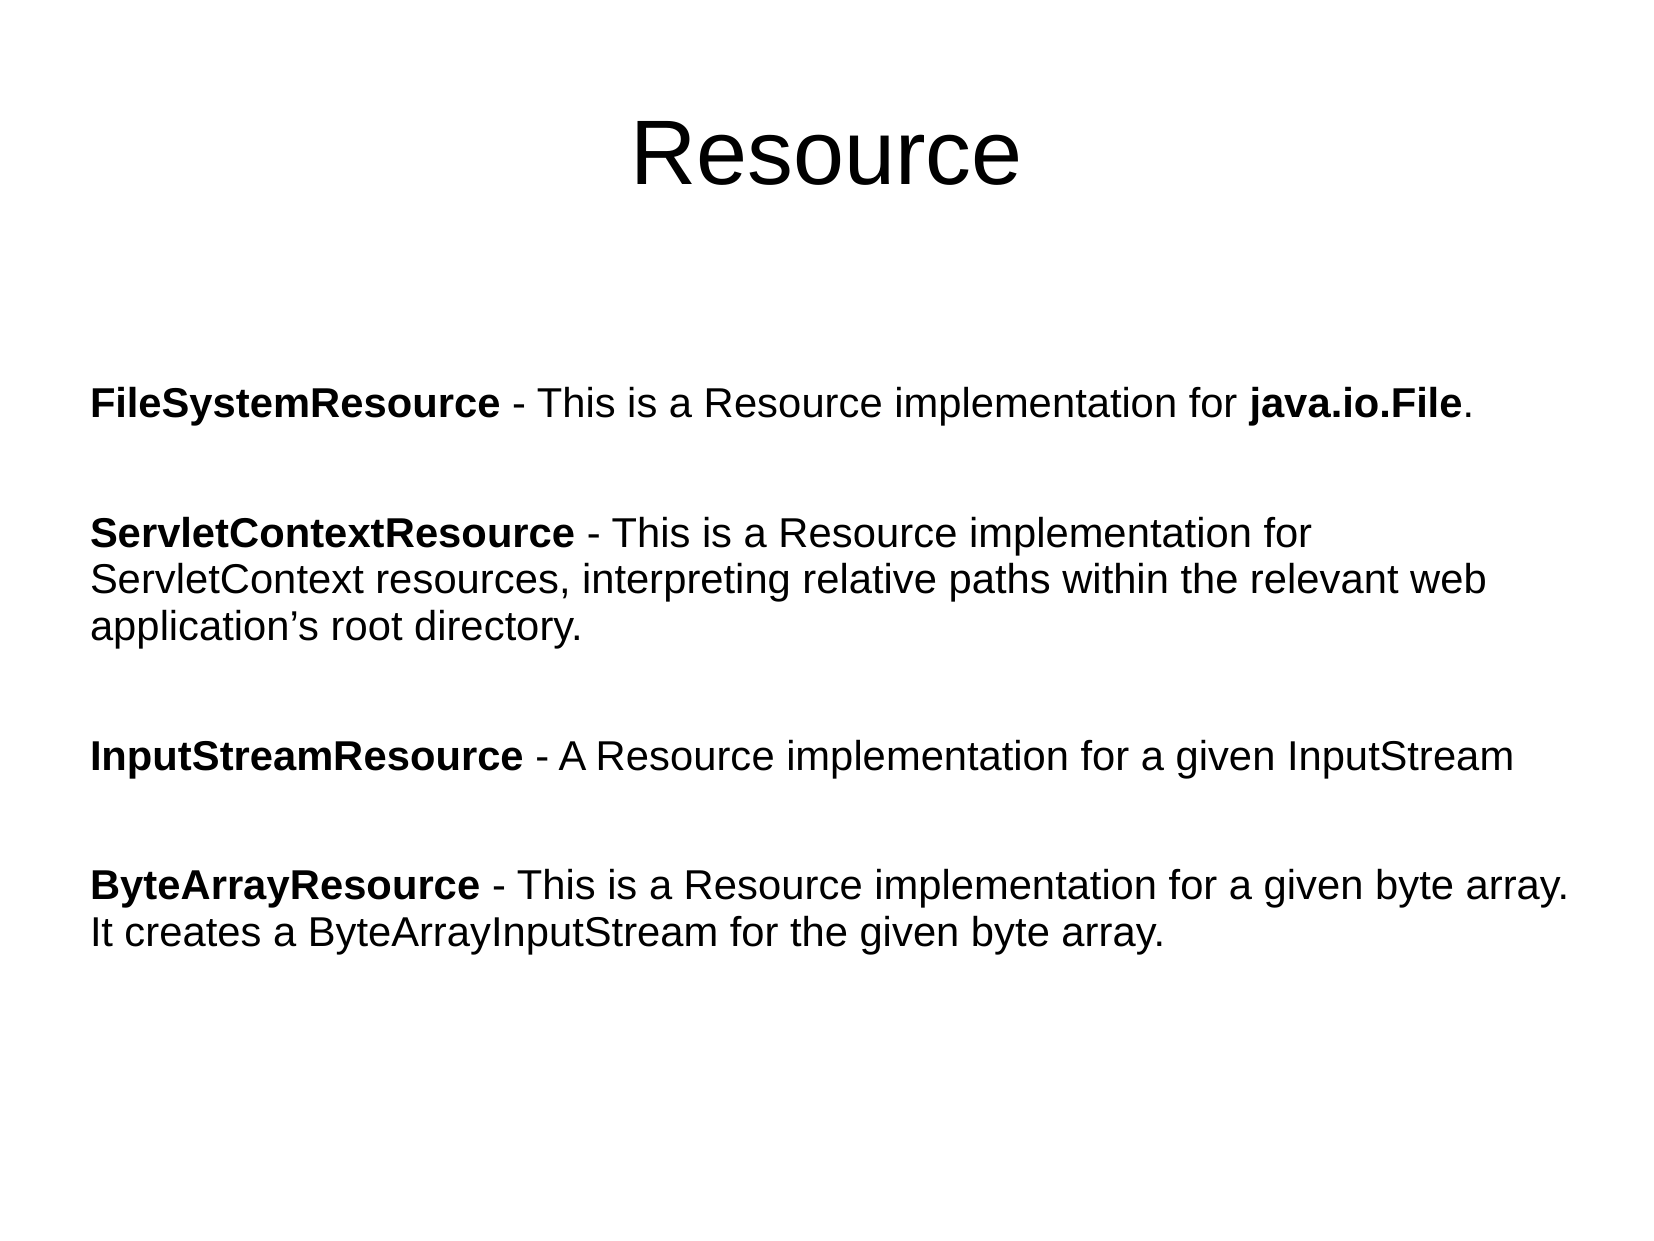

# Resource
FileSystemResource - This is a Resource implementation for java.io.File.
ServletContextResource - This is a Resource implementation for ServletContext resources, interpreting relative paths within the relevant web application’s root directory.
InputStreamResource - A Resource implementation for a given InputStream
ByteArrayResource - This is a Resource implementation for a given byte array. It creates a ByteArrayInputStream for the given byte array.